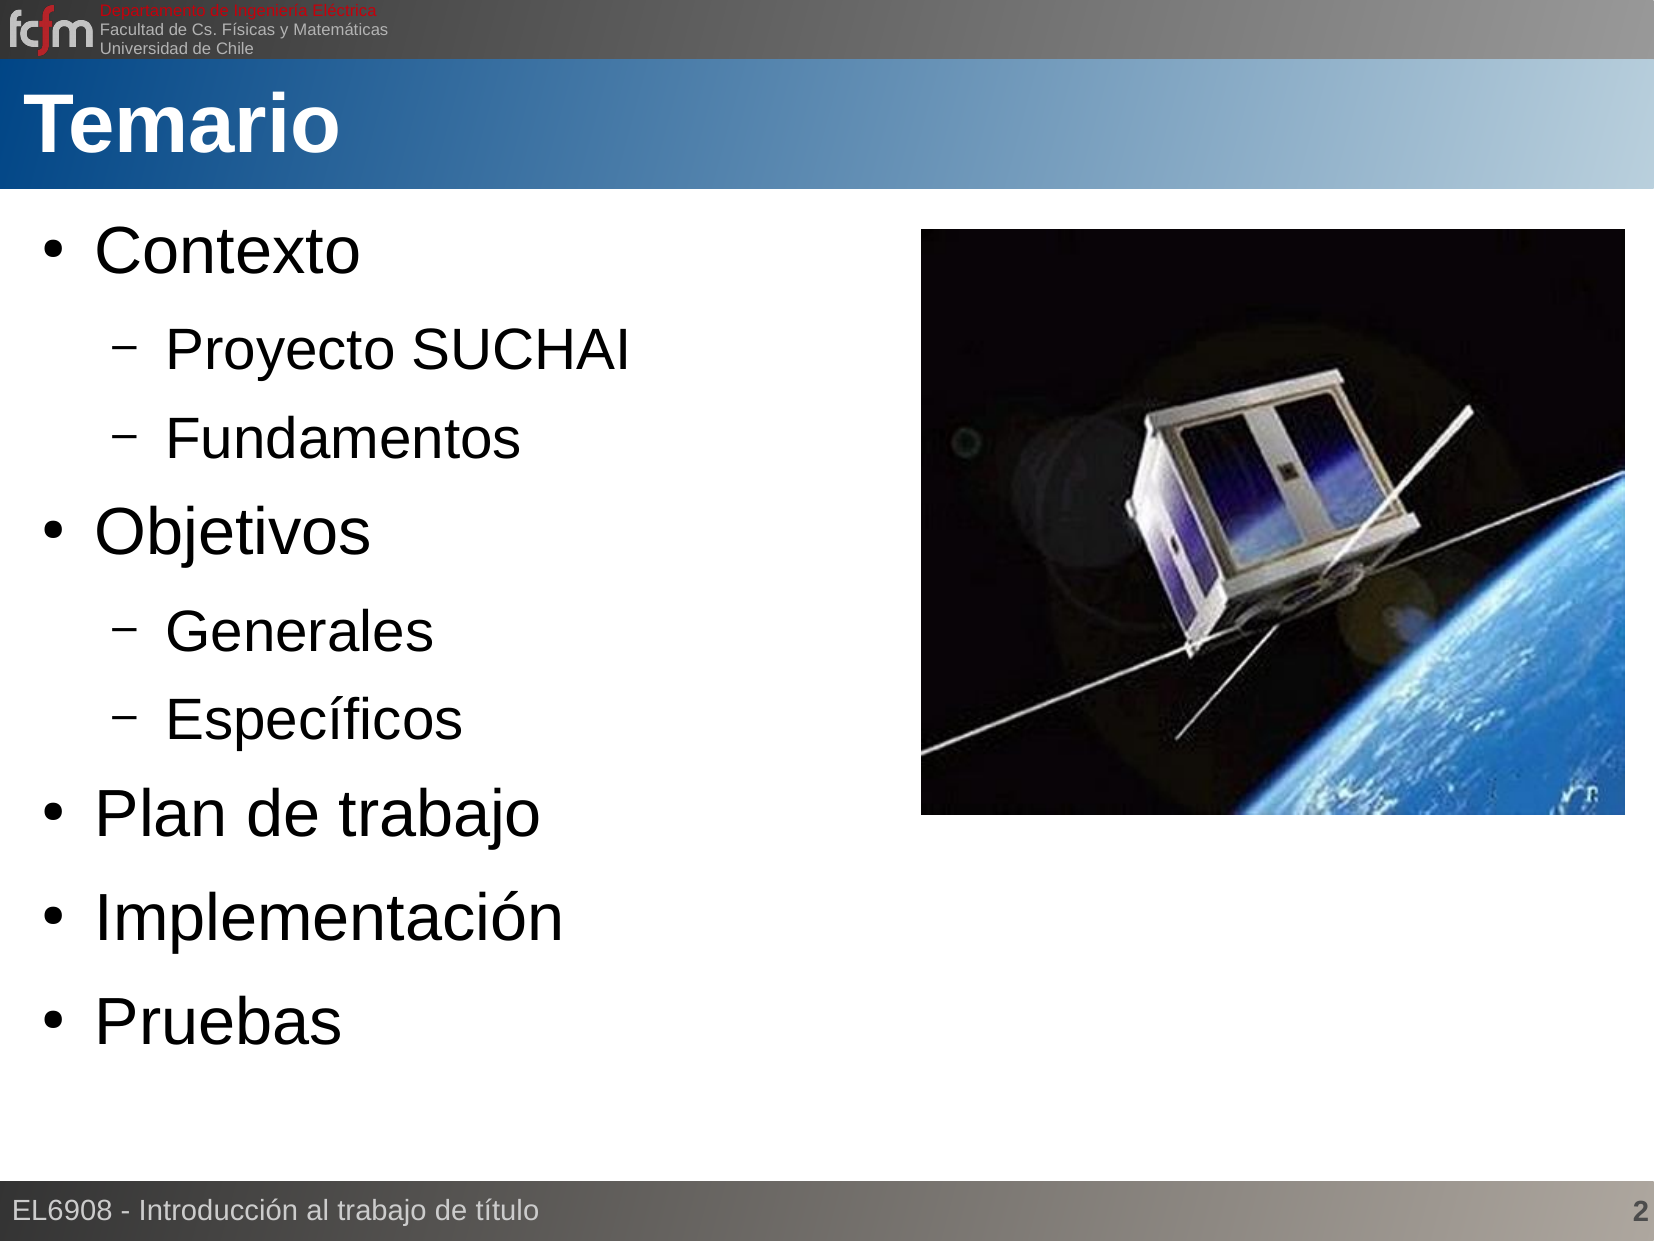

# Temario
Contexto
Proyecto SUCHAI
Fundamentos
Objetivos
Generales
Específicos
Plan de trabajo
Implementación
Pruebas
EL6908 - Introducción al trabajo de título
2